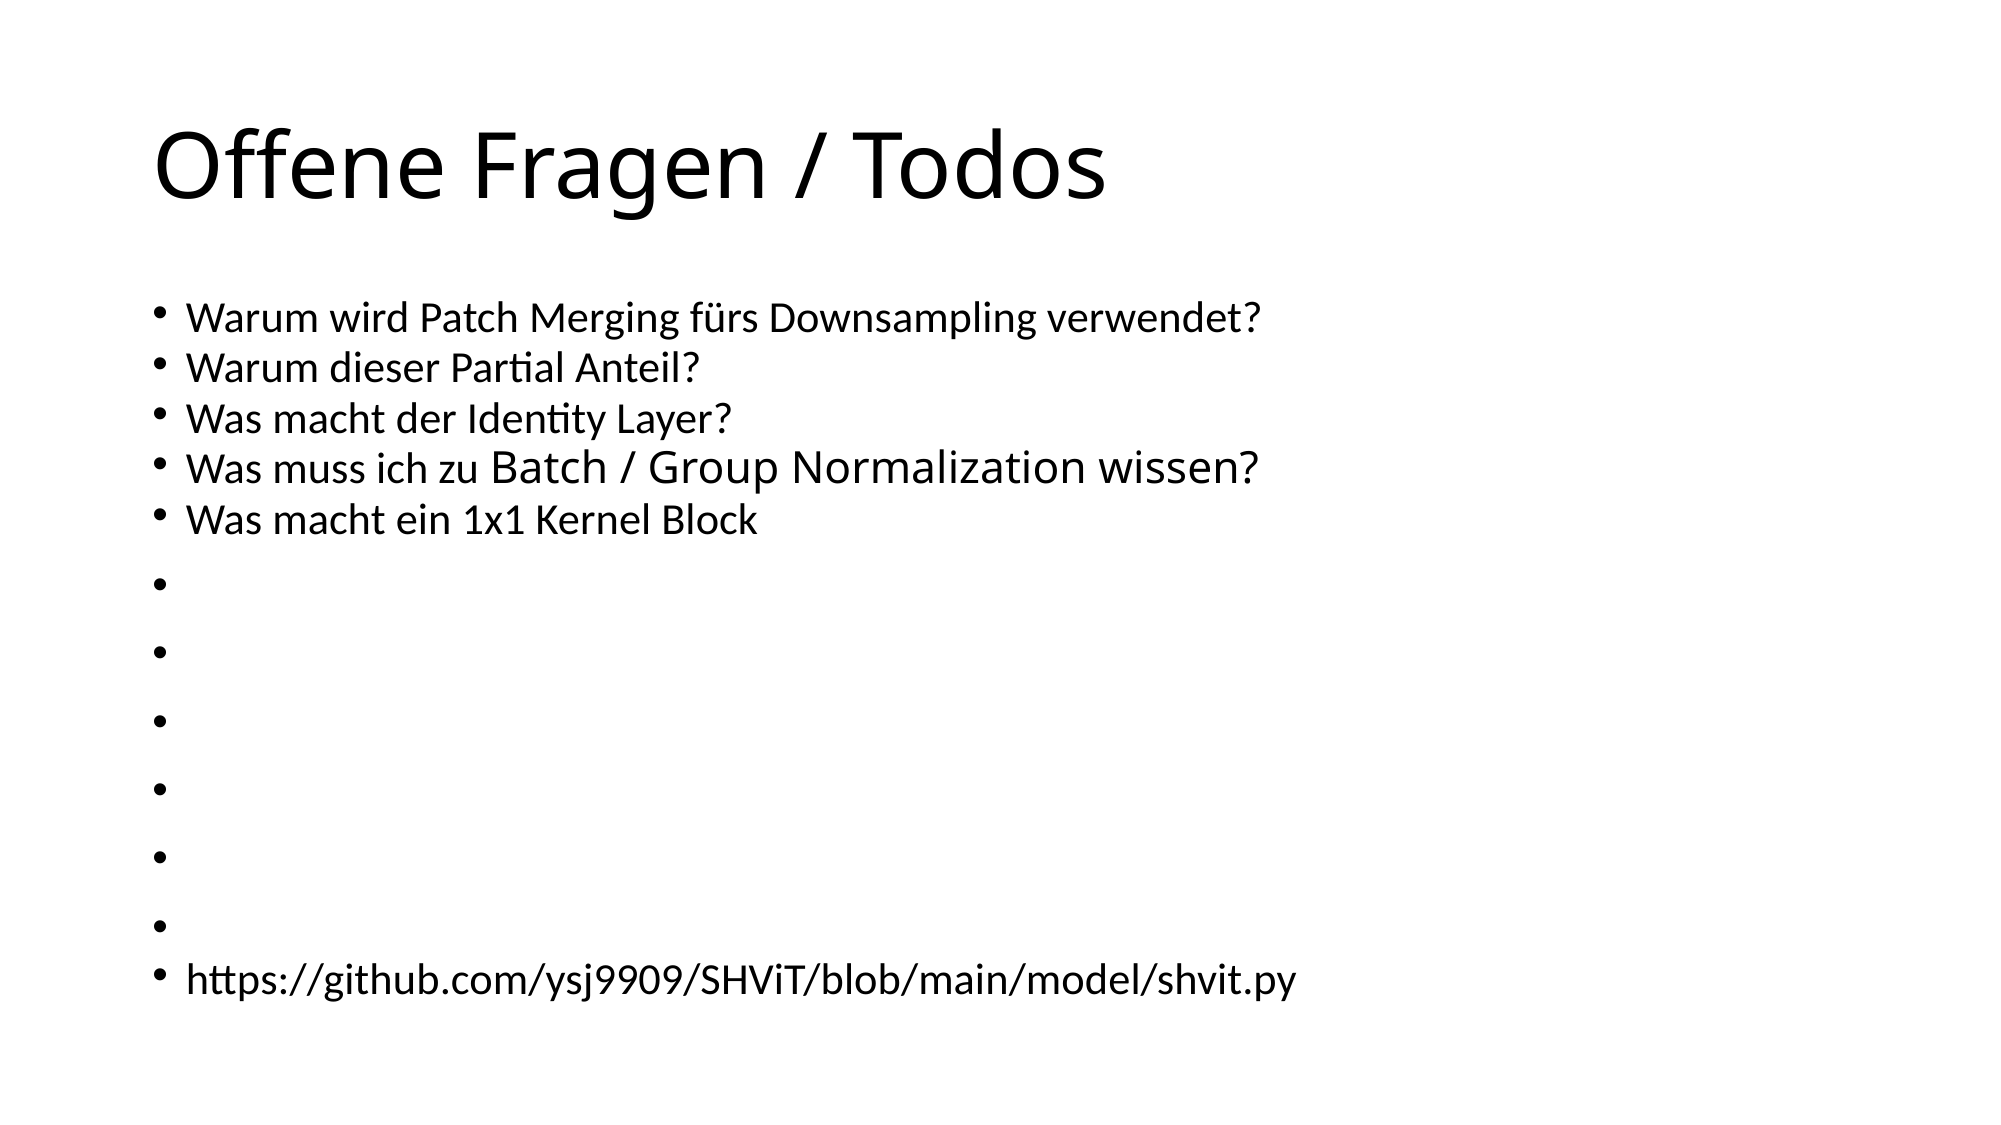

# Offene Fragen / Todos
Warum wird Patch Merging fürs Downsampling verwendet?
Warum dieser Partial Anteil?
Was macht der Identity Layer?
Was muss ich zu Batch / Group Normalization wissen?
Was macht ein 1x1 Kernel Block
https://github.com/ysj9909/SHViT/blob/main/model/shvit.py